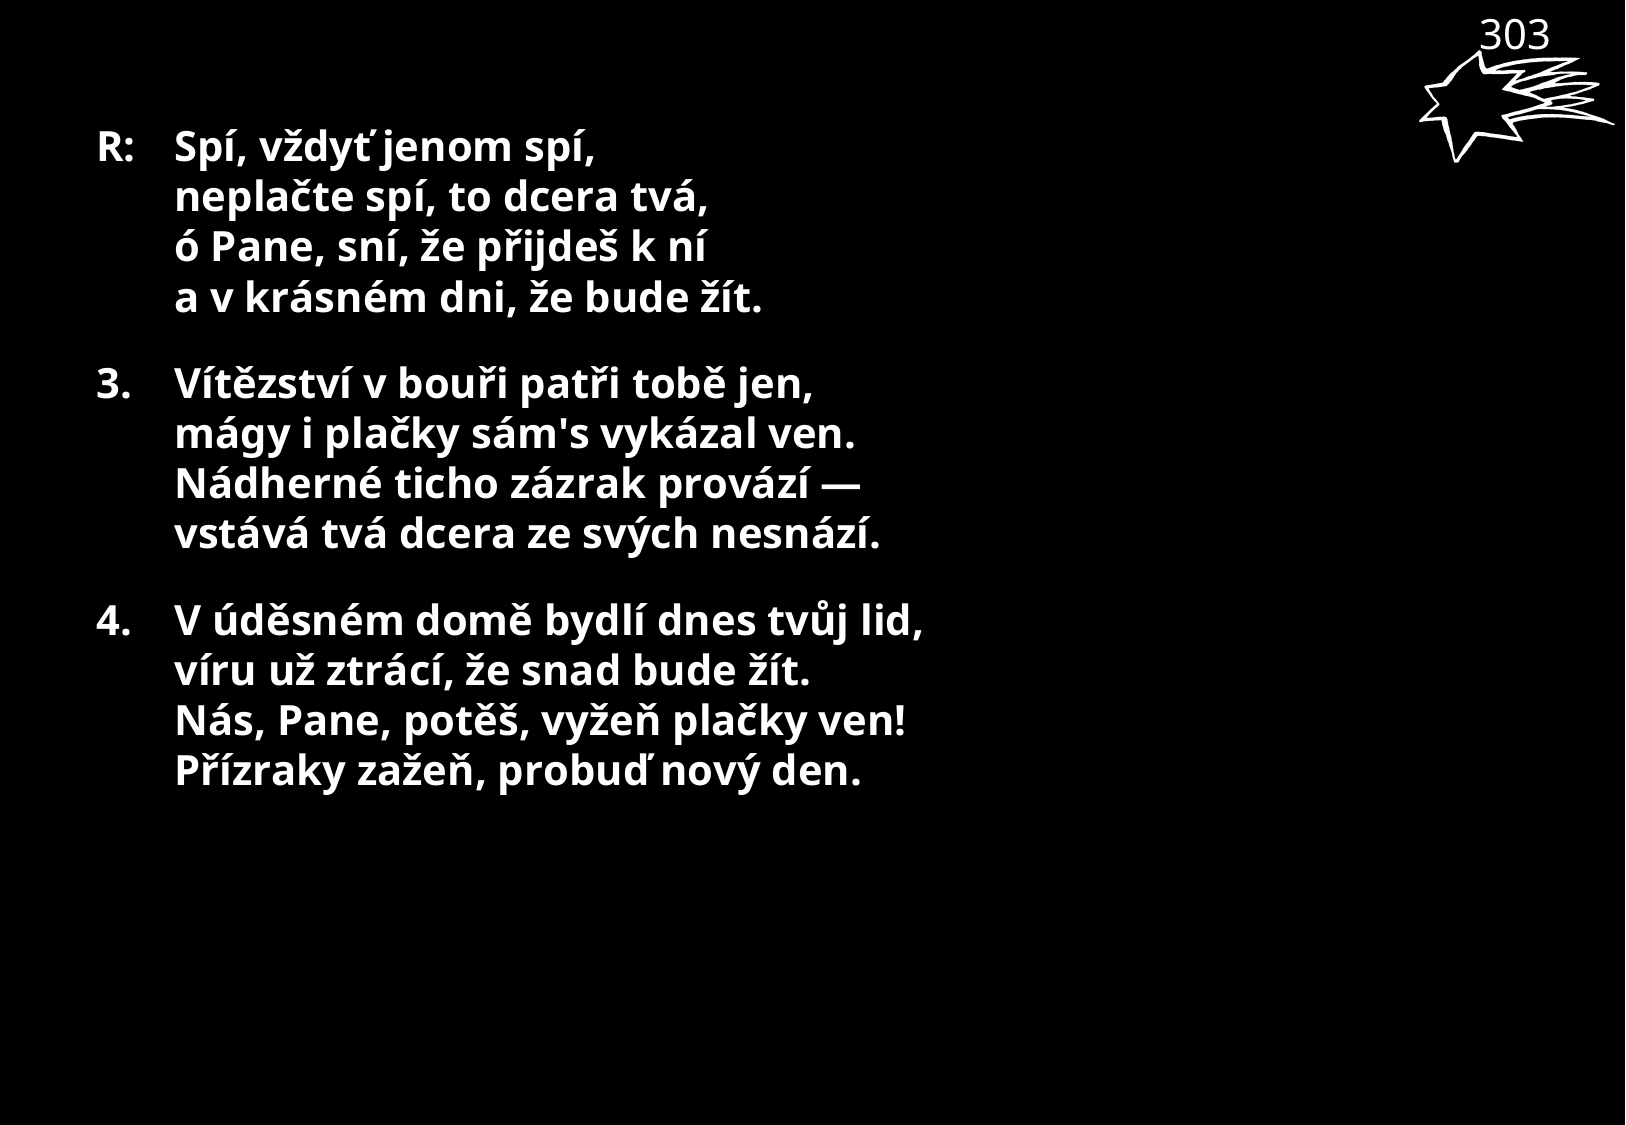

303
# R: 	Spí, vždyť jenom spí, neplačte spí, to dcera tvá, ó Pane, sní, že přijdeš k ní a v krásném dni, že bude žít.
3. 	Vítězství v bouři patři tobě jen,
mágy i plačky sám's vykázal ven.
Nádherné ticho zázrak provází —
vstává tvá dcera ze svých nesnází.
4.	V úděsném domě bydlí dnes tvůj lid,
víru už ztrácí, že snad bude žít.
Nás, Pane, potěš, vyžeň plačky ven!
Přízraky zažeň, probuď nový den.